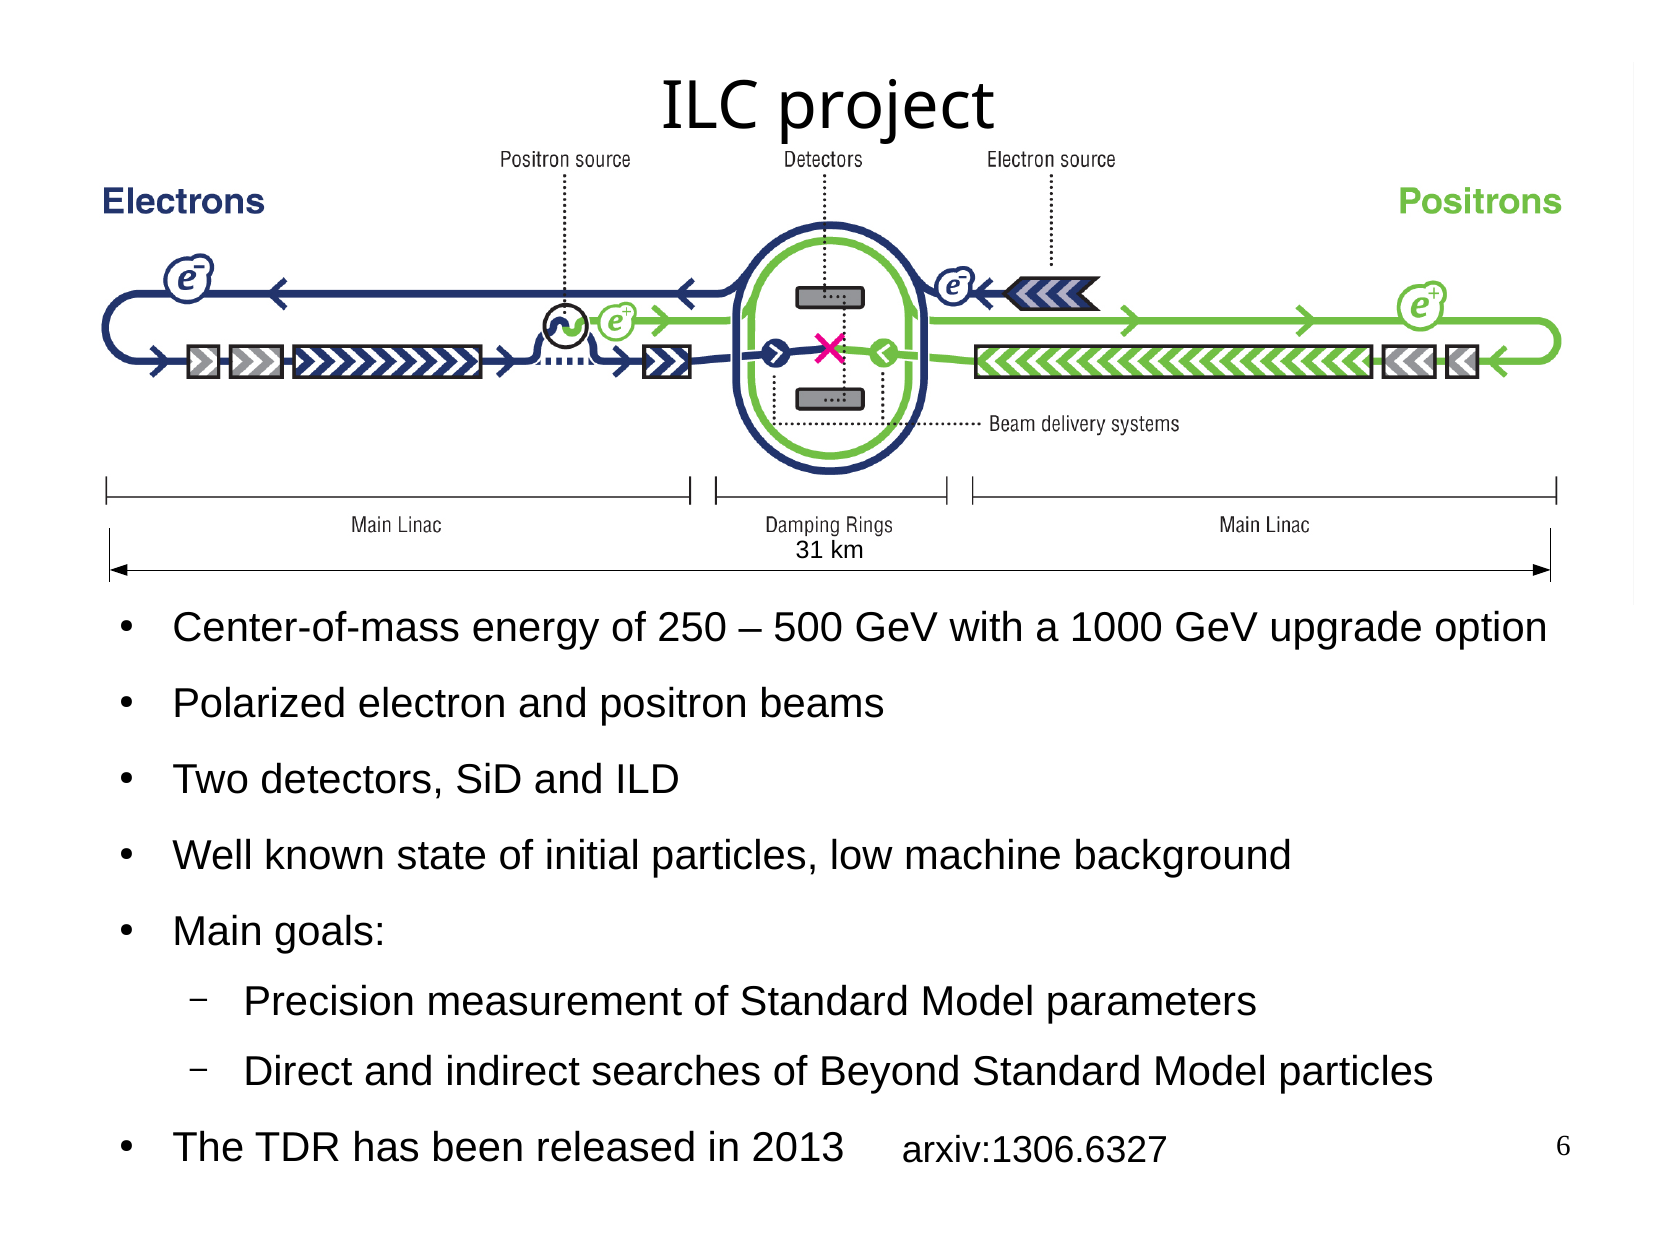

# ILC project
Center-of-mass energy of 250 – 500 GeV with a 1000 GeV upgrade option
Polarized electron and positron beams
Two detectors, SiD and ILD
Well known state of initial particles, low machine background
Main goals:
Precision measurement of Standard Model parameters
Direct and indirect searches of Beyond Standard Model particles
The TDR has been released in 2013
arxiv:1306.6327
6